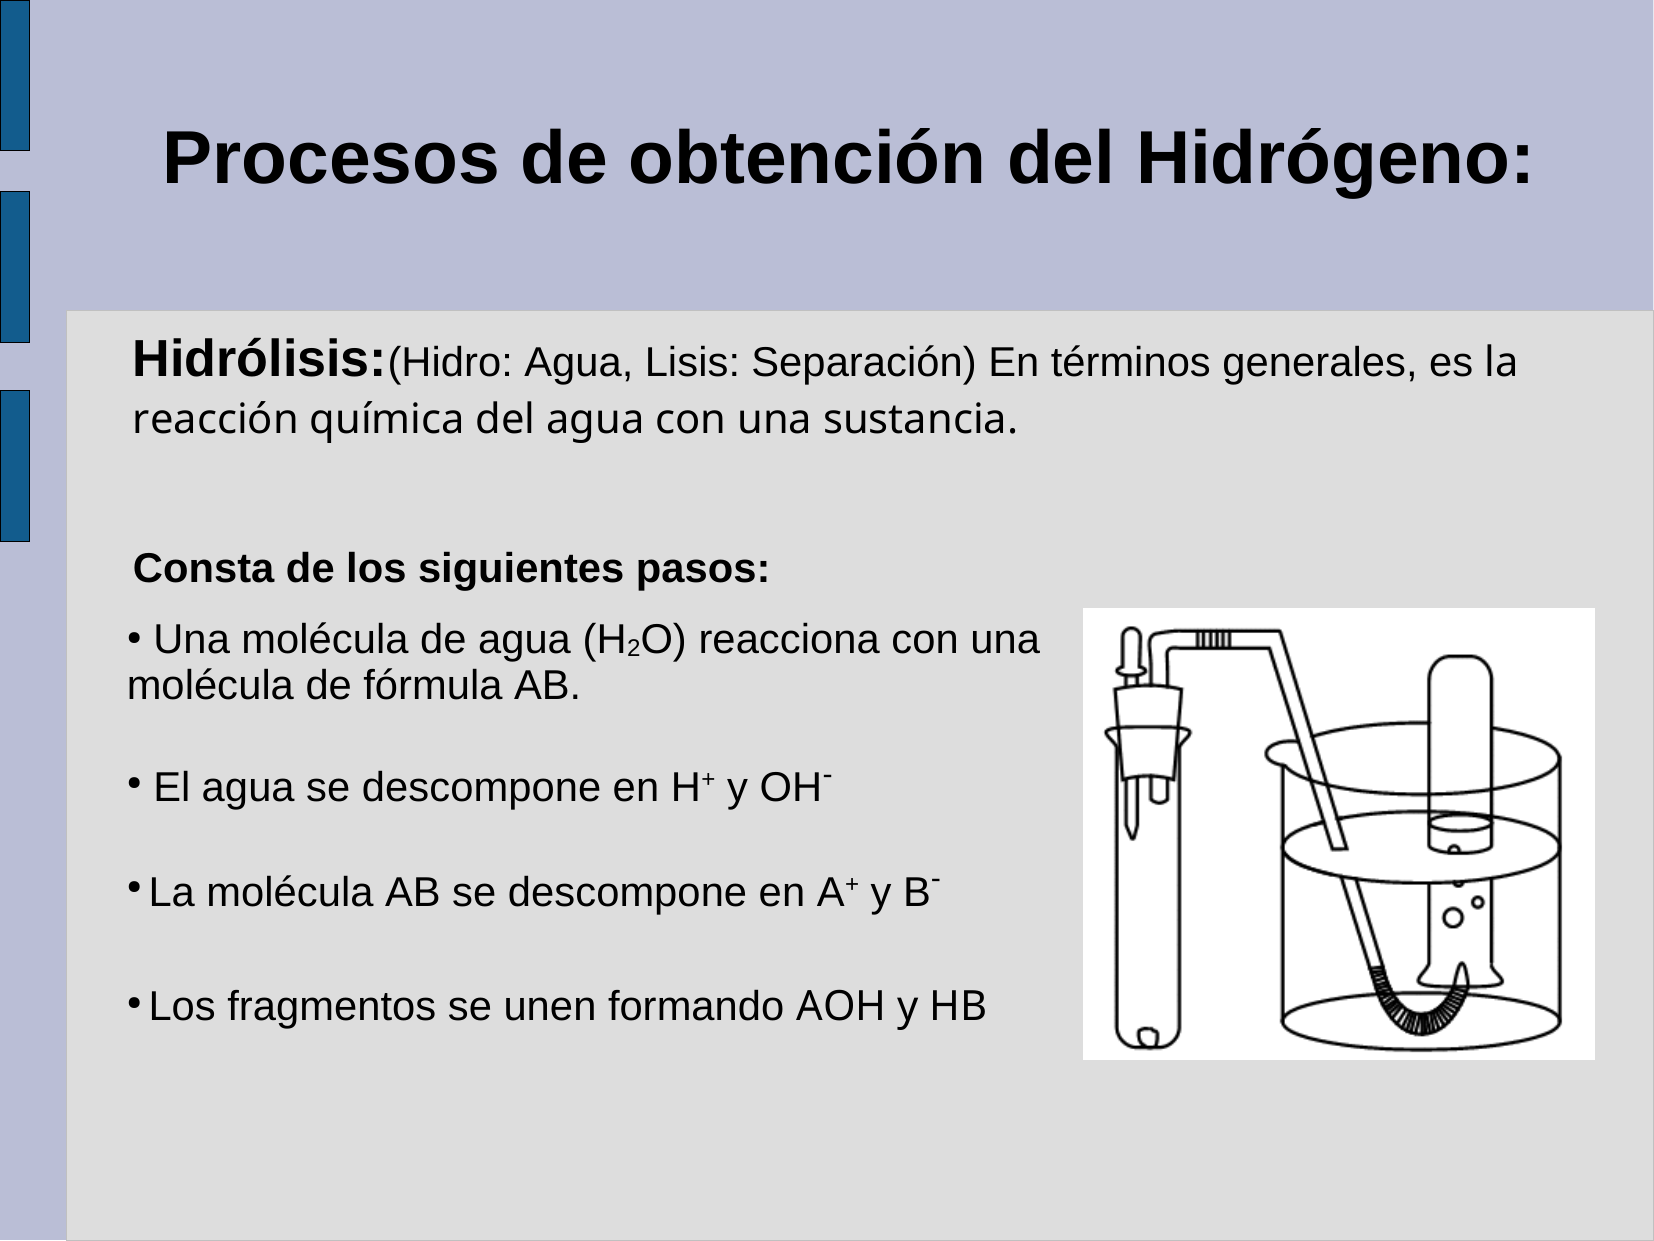

Procesos de obtención del Hidrógeno:
Hidrólisis:(Hidro: Agua, Lisis: Separación) En términos generales, es la reacción química del agua con una sustancia.
Consta de los siguientes pasos:
 Una molécula de agua (H2O) reacciona con una molécula de fórmula AB.
 El agua se descompone en H+ y OH-
 La molécula AB se descompone en A+ y B-
 Los fragmentos se unen formando AOH y HB